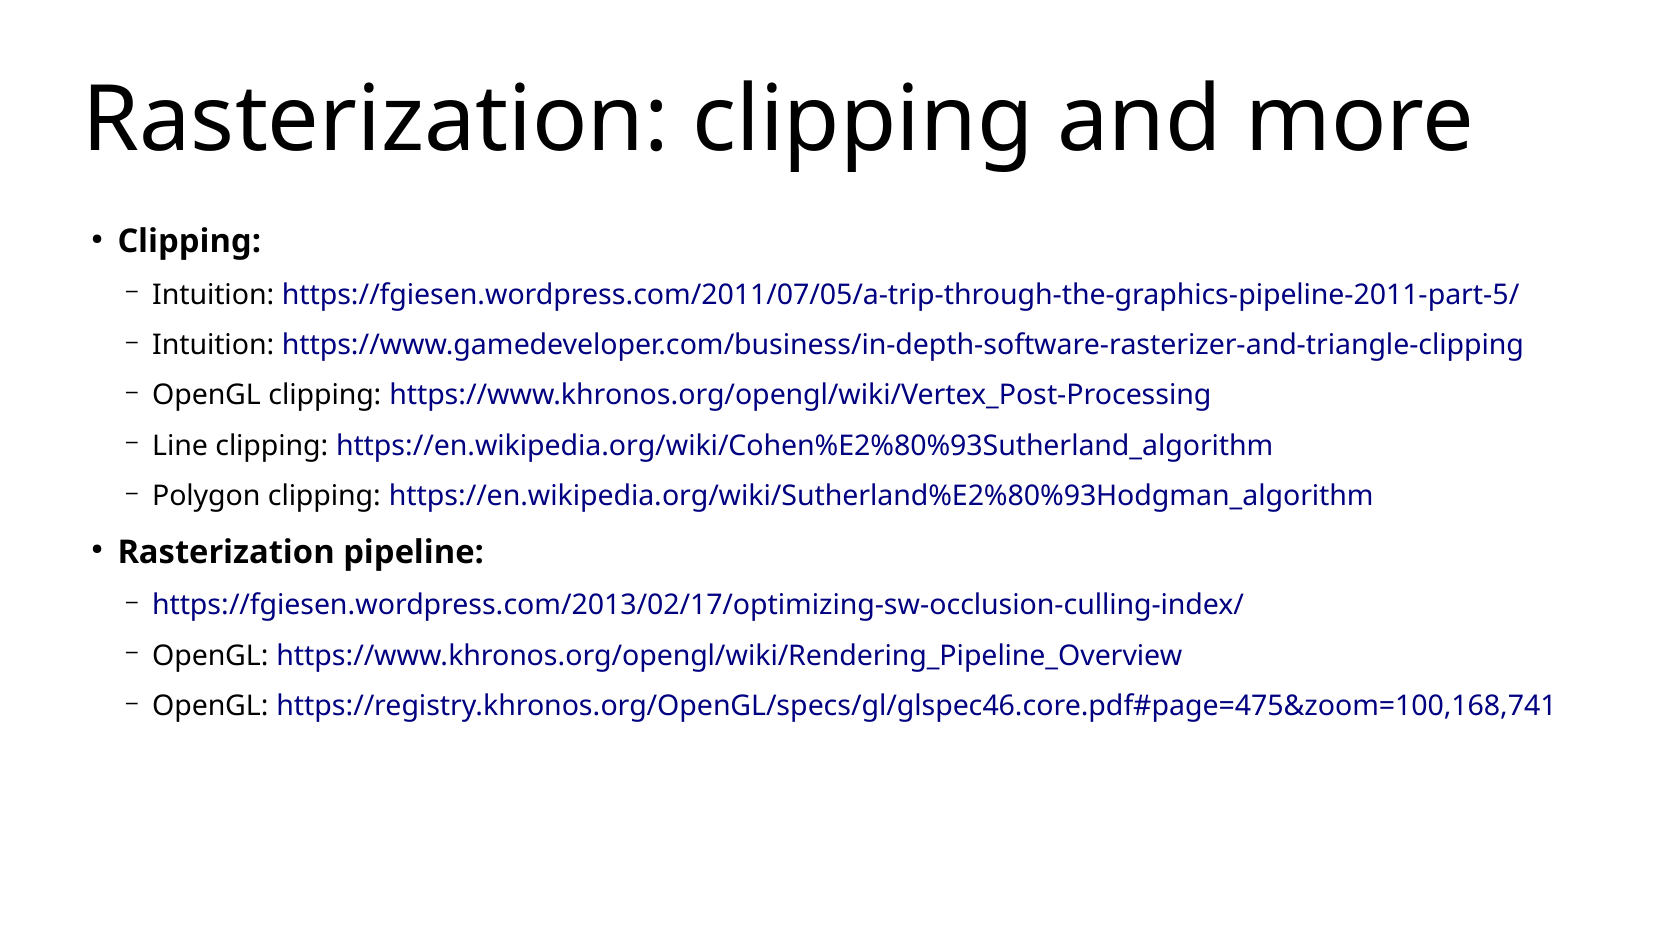

# Rasterization: clipping and more
Clipping:
Intuition: https://fgiesen.wordpress.com/2011/07/05/a-trip-through-the-graphics-pipeline-2011-part-5/
Intuition: https://www.gamedeveloper.com/business/in-depth-software-rasterizer-and-triangle-clipping
OpenGL clipping: https://www.khronos.org/opengl/wiki/Vertex_Post-Processing
Line clipping: https://en.wikipedia.org/wiki/Cohen%E2%80%93Sutherland_algorithm
Polygon clipping: https://en.wikipedia.org/wiki/Sutherland%E2%80%93Hodgman_algorithm
Rasterization pipeline:
https://fgiesen.wordpress.com/2013/02/17/optimizing-sw-occlusion-culling-index/
OpenGL: https://www.khronos.org/opengl/wiki/Rendering_Pipeline_Overview
OpenGL: https://registry.khronos.org/OpenGL/specs/gl/glspec46.core.pdf#page=475&zoom=100,168,741